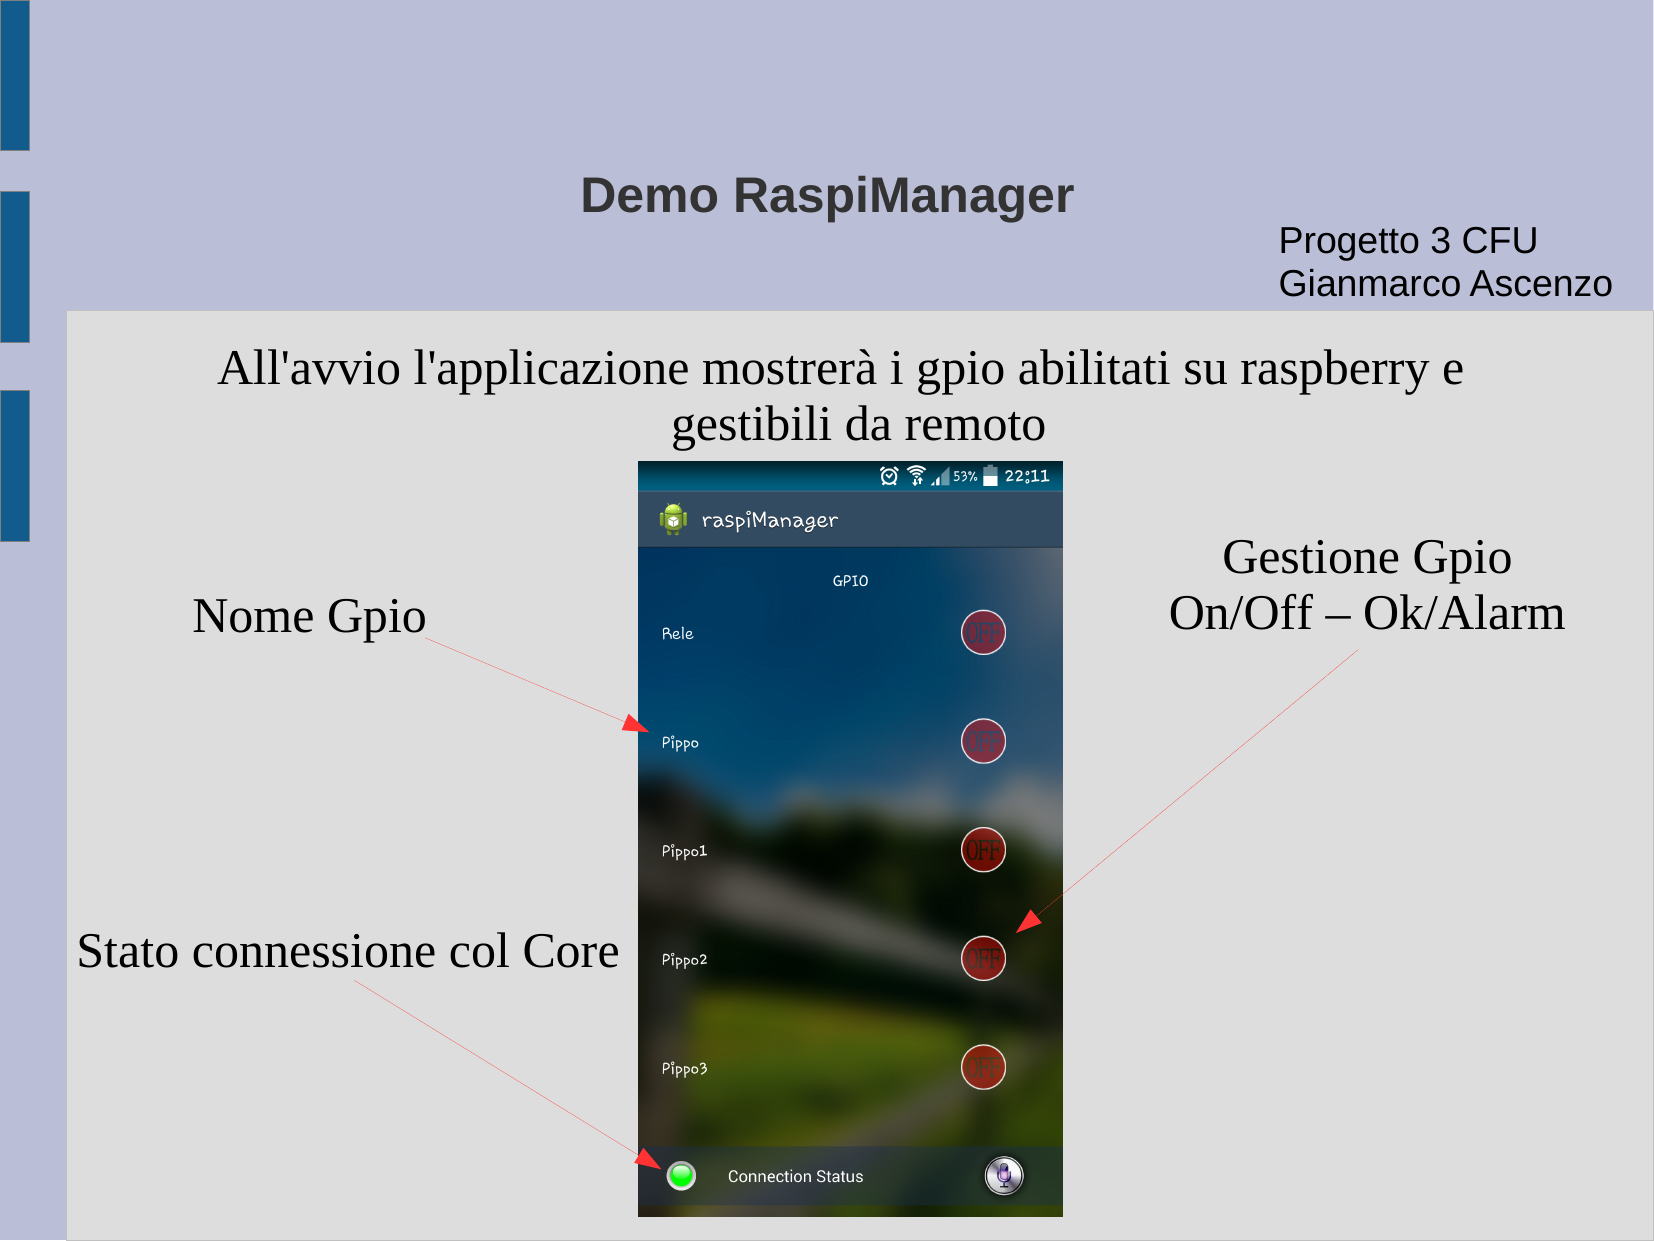

# Demo RaspiManager
Progetto 3 CFU Gianmarco Ascenzo
All'avvio l'applicazione mostrerà i gpio abilitati su raspberry e gestibili da remoto
Gestione Gpio
On/Off – Ok/Alarm
Nome Gpio
Stato connessione col Core